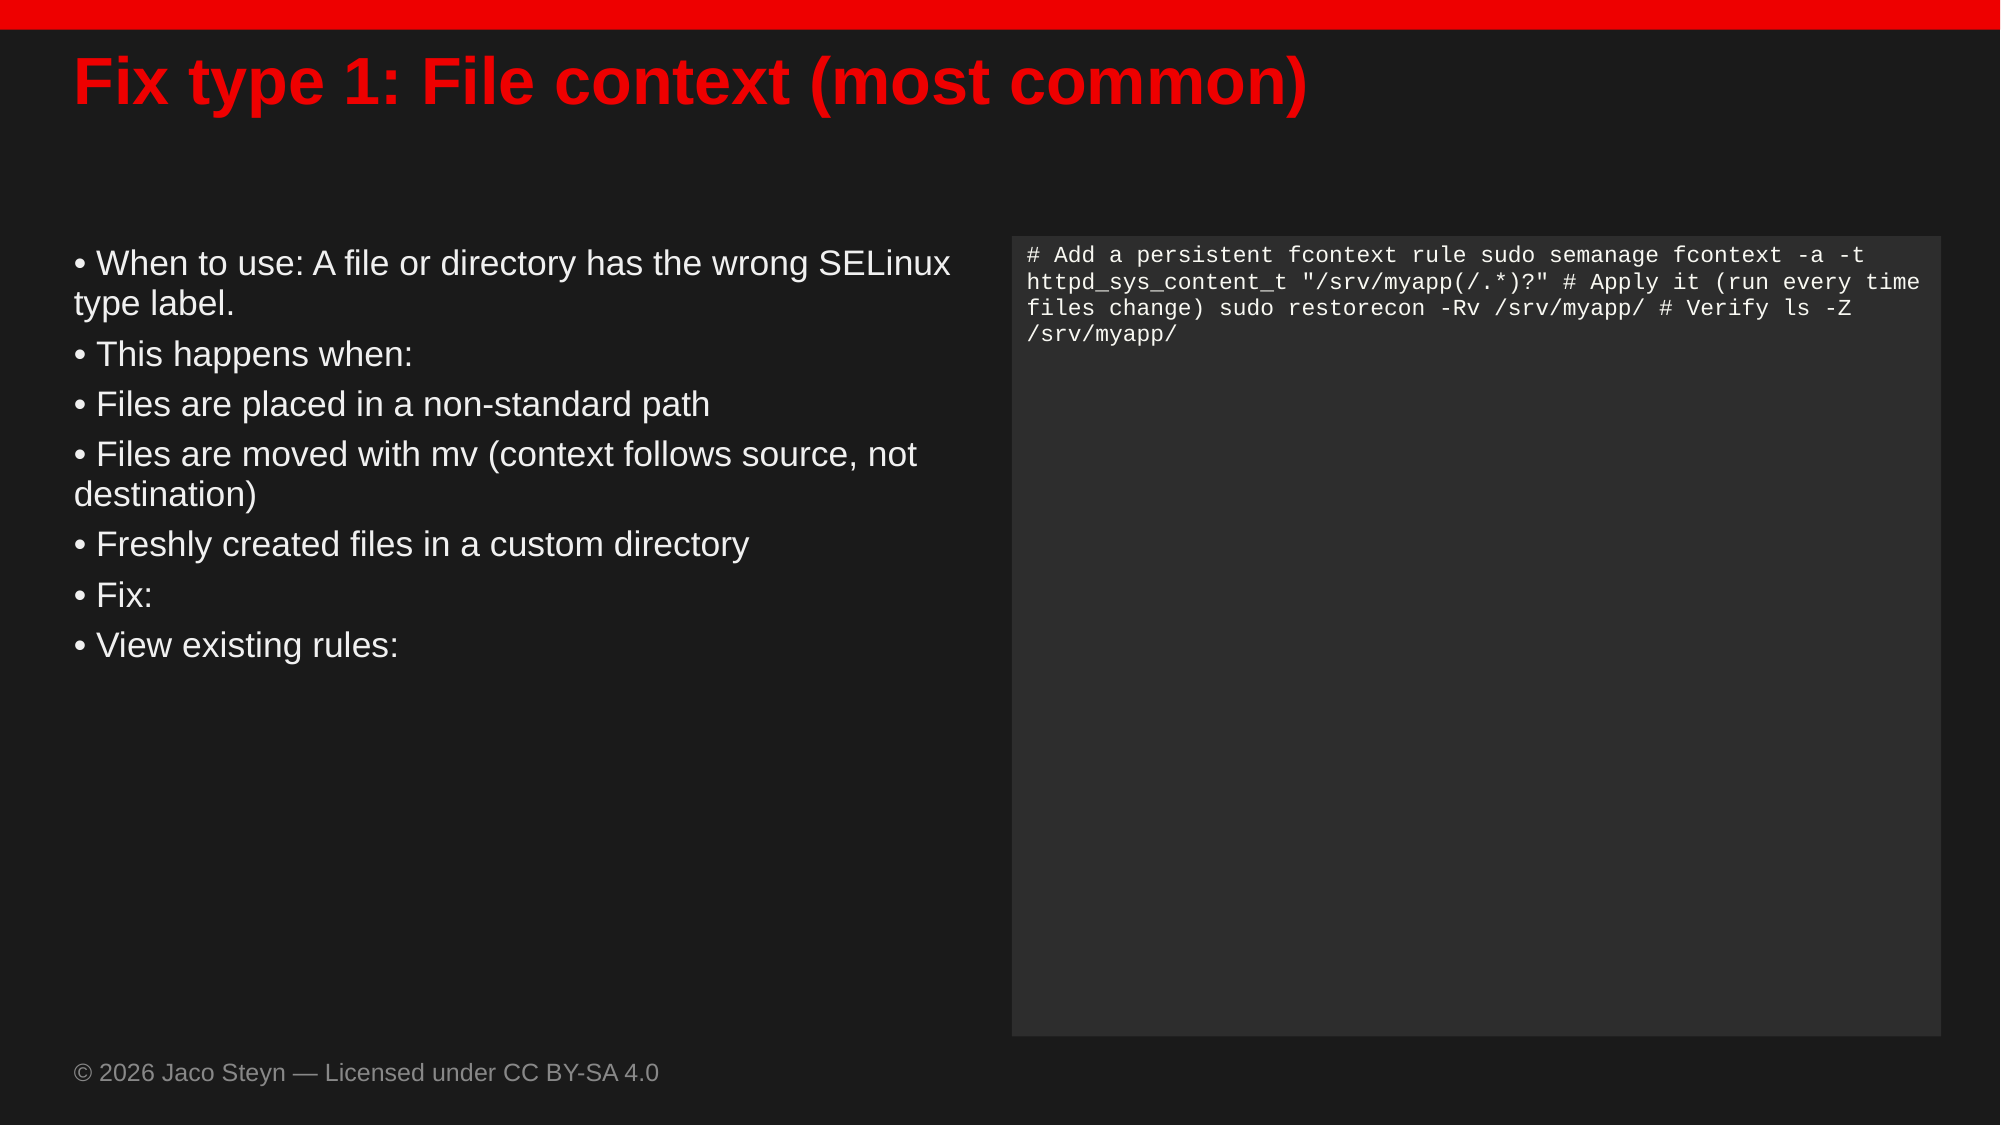

Fix type 1: File context (most common)
• When to use: A file or directory has the wrong SELinux type label.
• This happens when:
• Files are placed in a non-standard path
• Files are moved with mv (context follows source, not destination)
• Freshly created files in a custom directory
• Fix:
• View existing rules:
# Add a persistent fcontext rule sudo semanage fcontext -a -t httpd_sys_content_t "/srv/myapp(/.*)?" # Apply it (run every time files change) sudo restorecon -Rv /srv/myapp/ # Verify ls -Z /srv/myapp/
© 2026 Jaco Steyn — Licensed under CC BY-SA 4.0